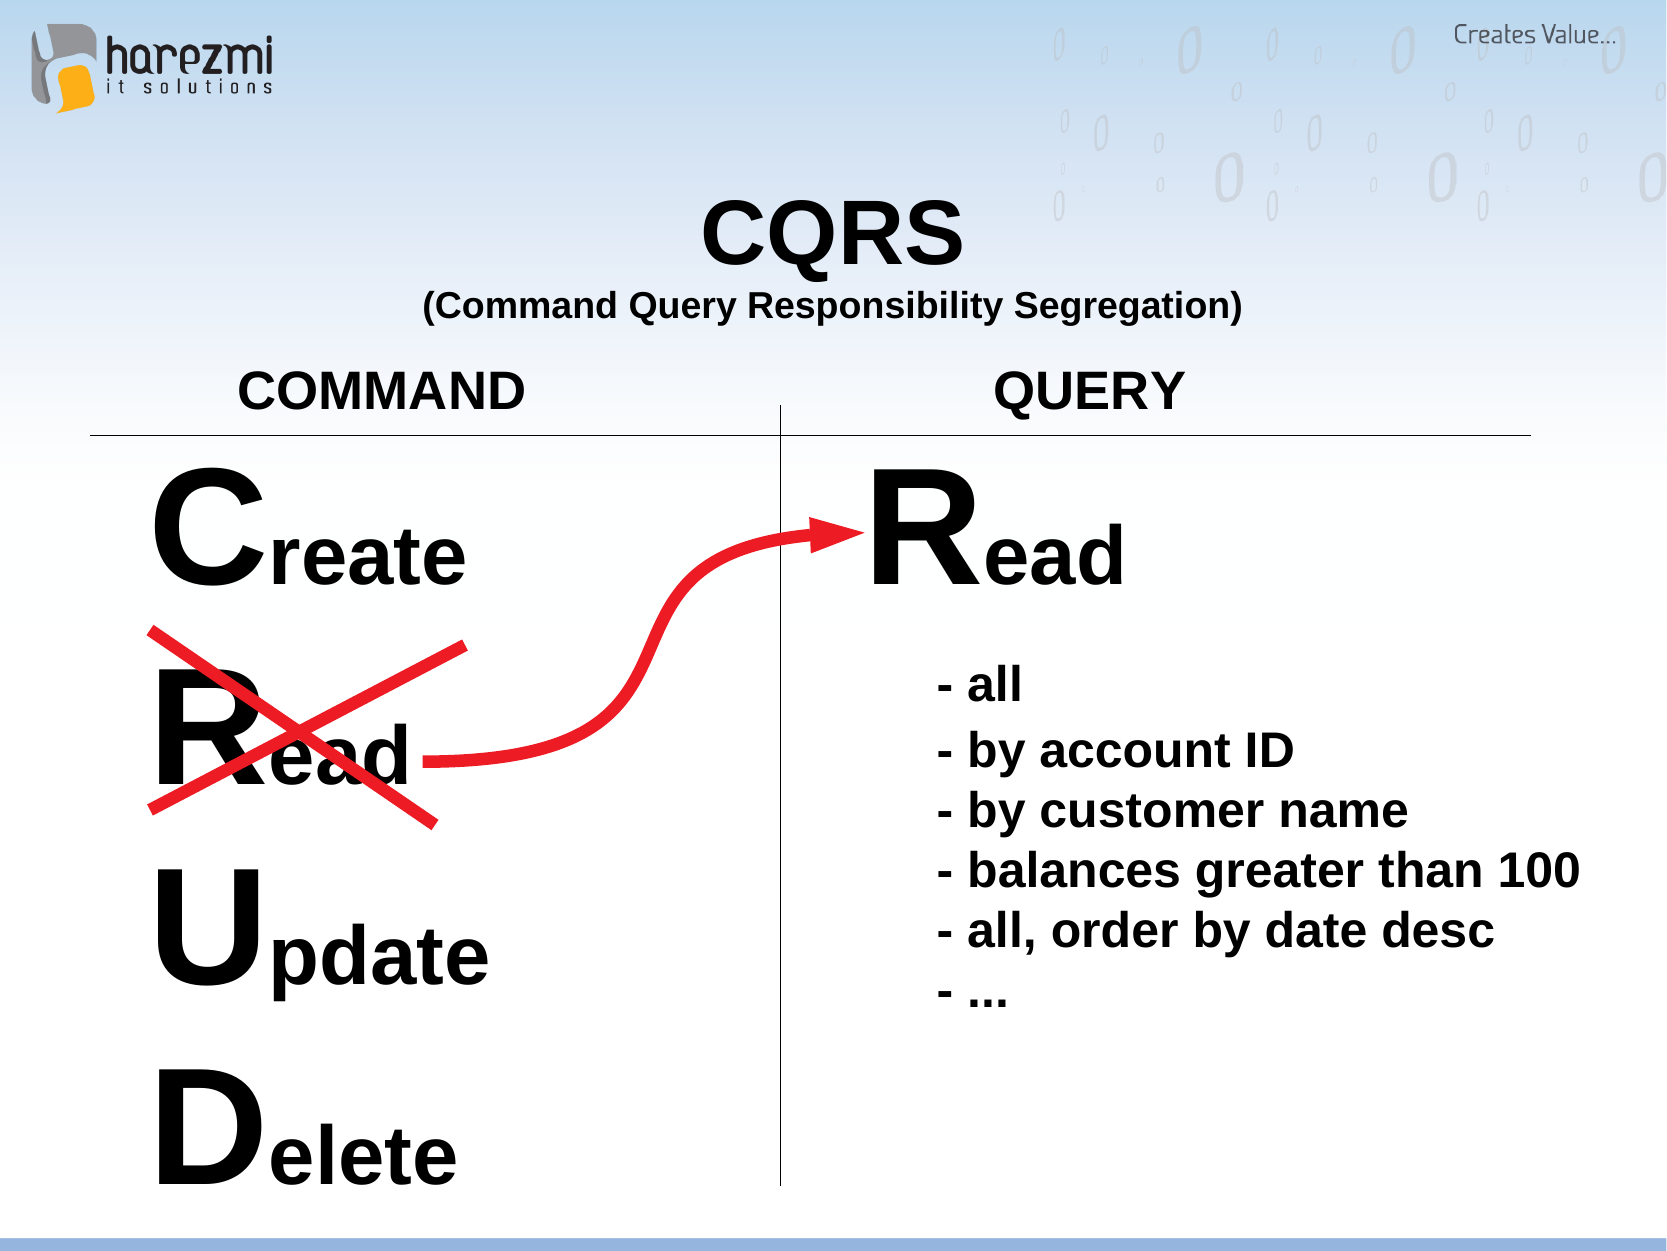

CQRS
(Command Query Responsibility Segregation)
COMMAND
QUERY
Create
Read
Update
Delete
Read
	- all
	- by account ID
	- by customer name
	- balances greater than 100
	- all, order by date desc
	- ...